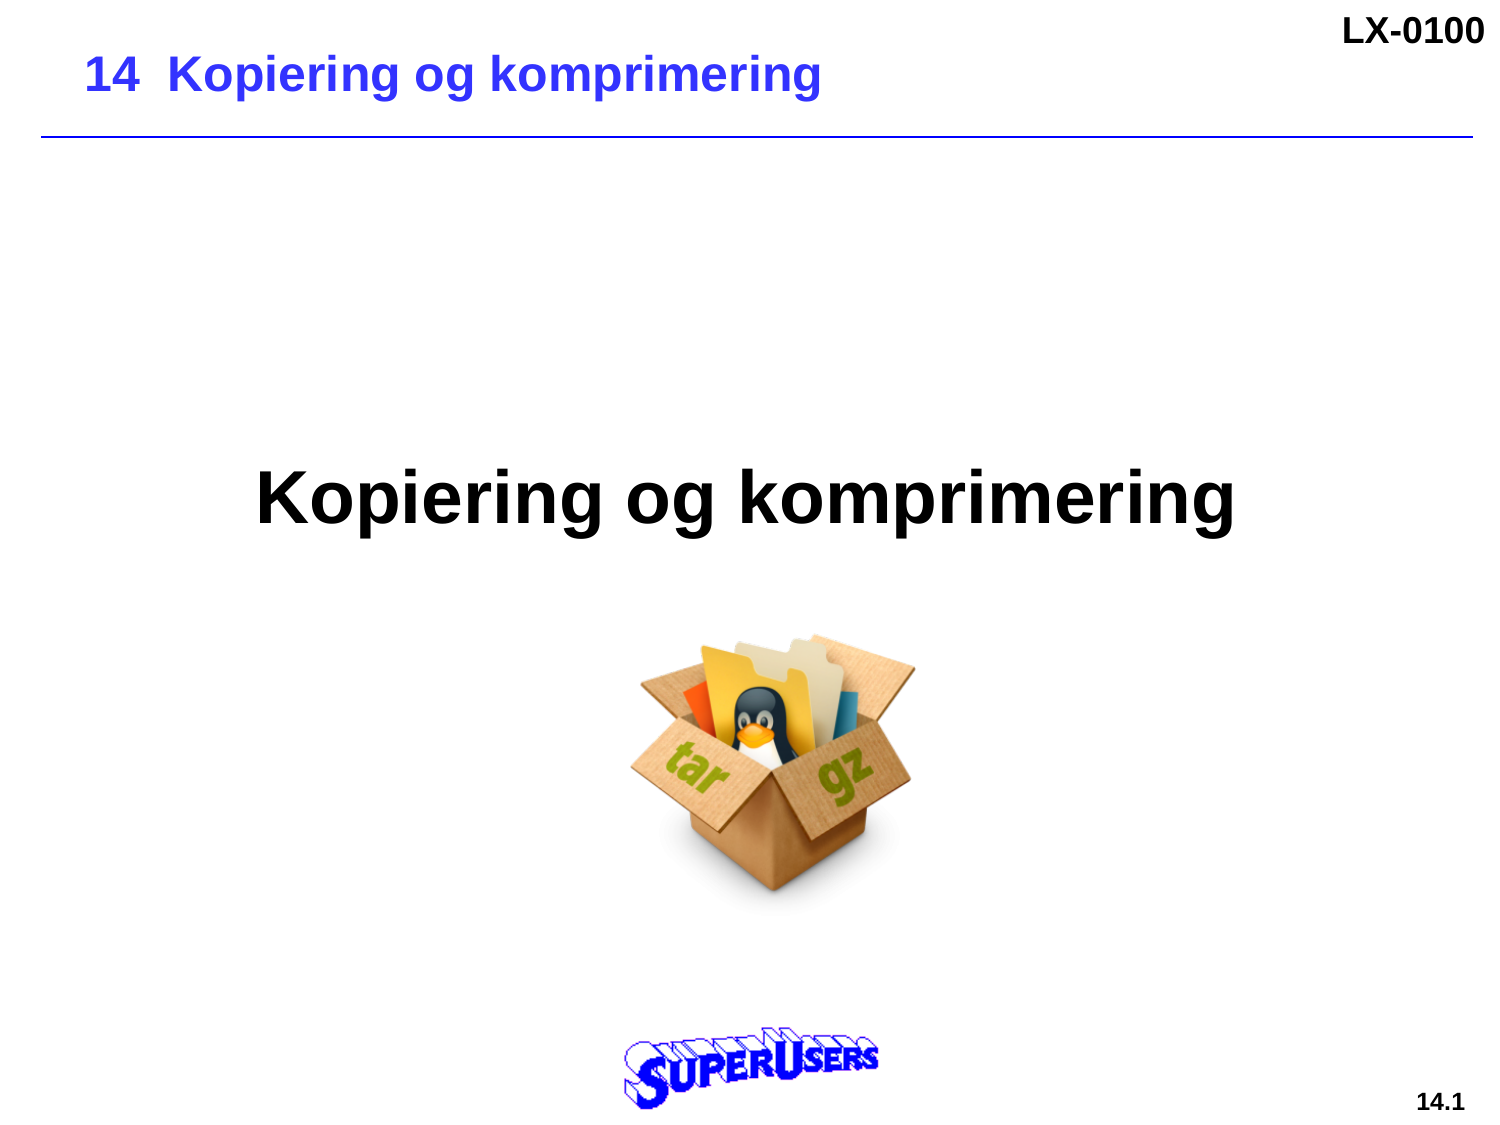

# 14 Kopiering og komprimering
Kopiering og komprimering